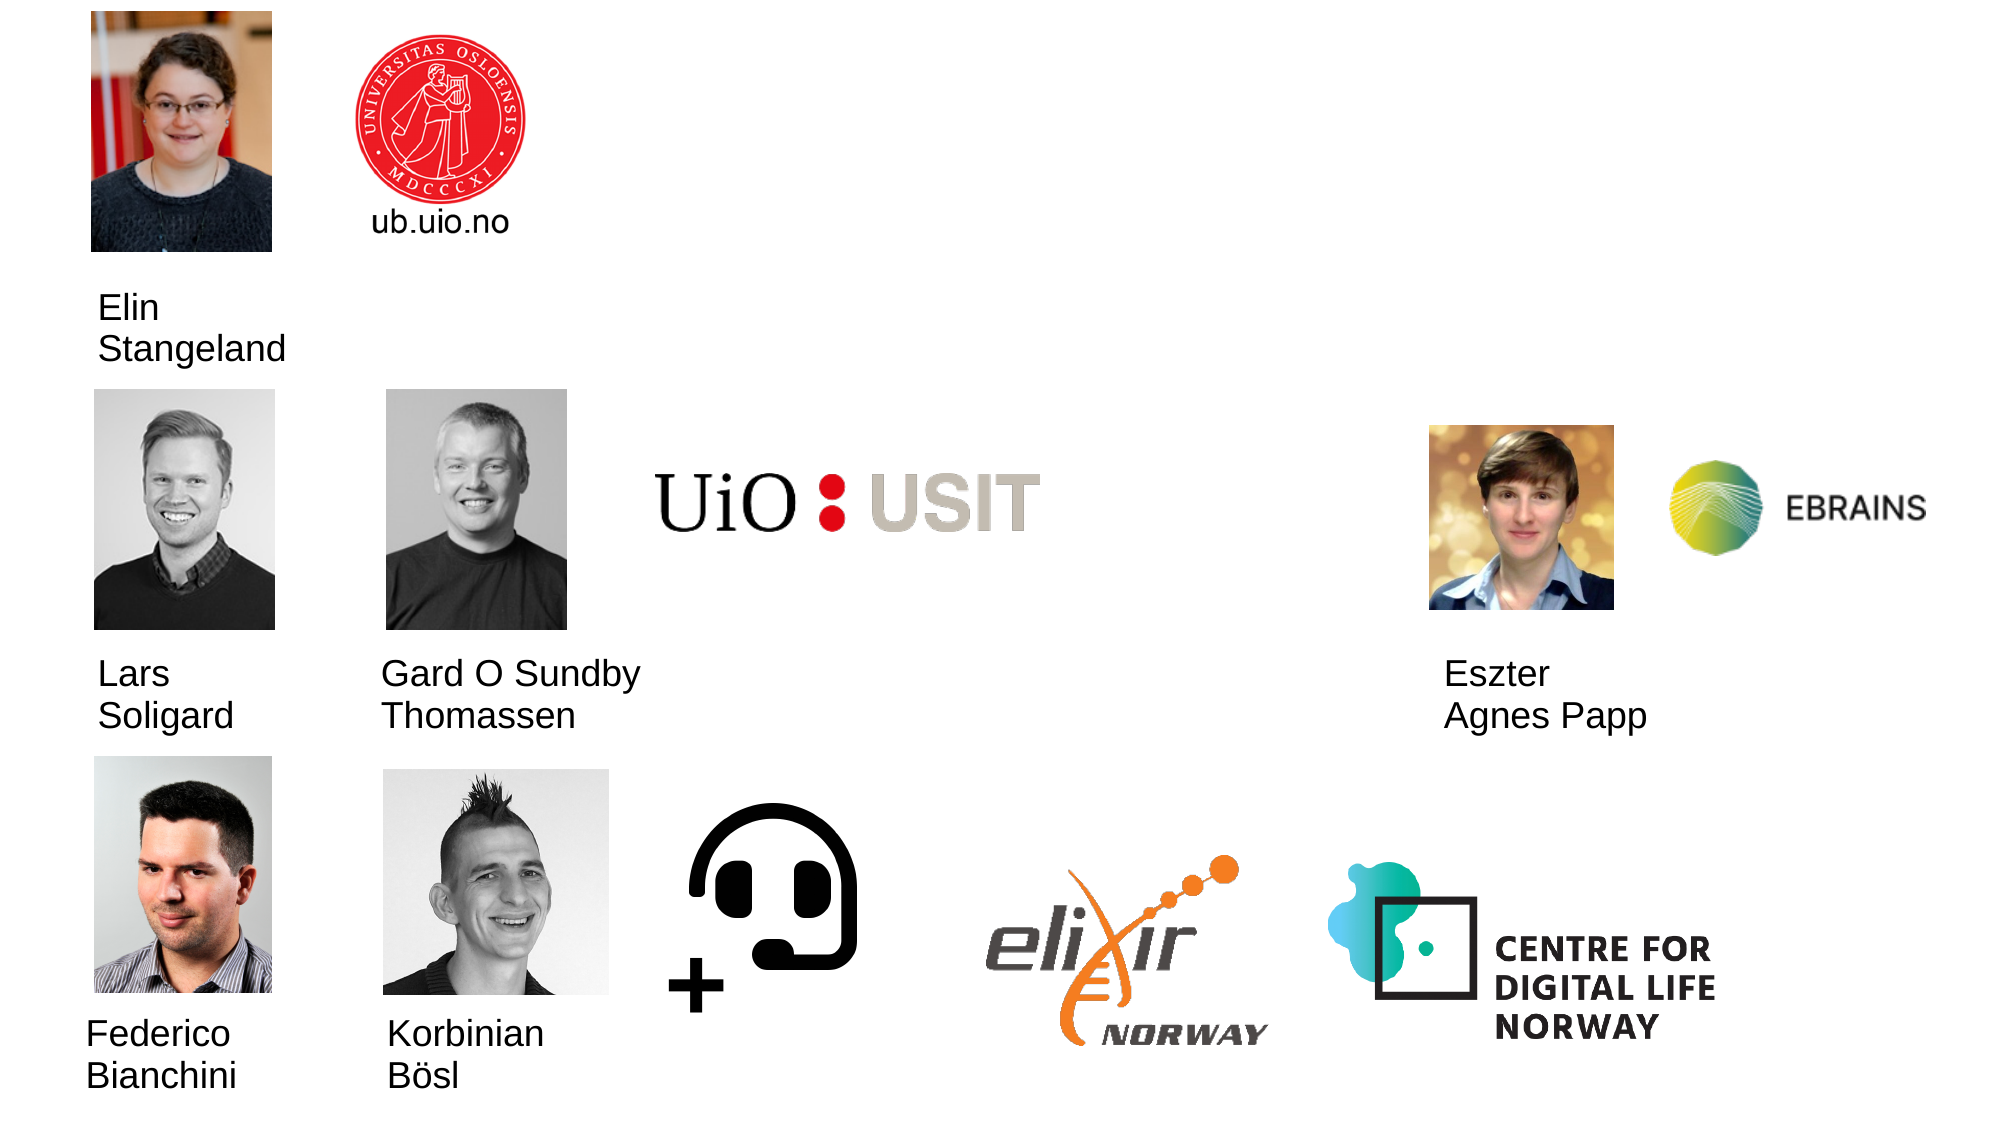

Elin Stangeland
Lars Soligard
Gard O Sundby Thomassen
Eszter Agnes Papp
+
Federico Bianchini
Korbinian Bösl